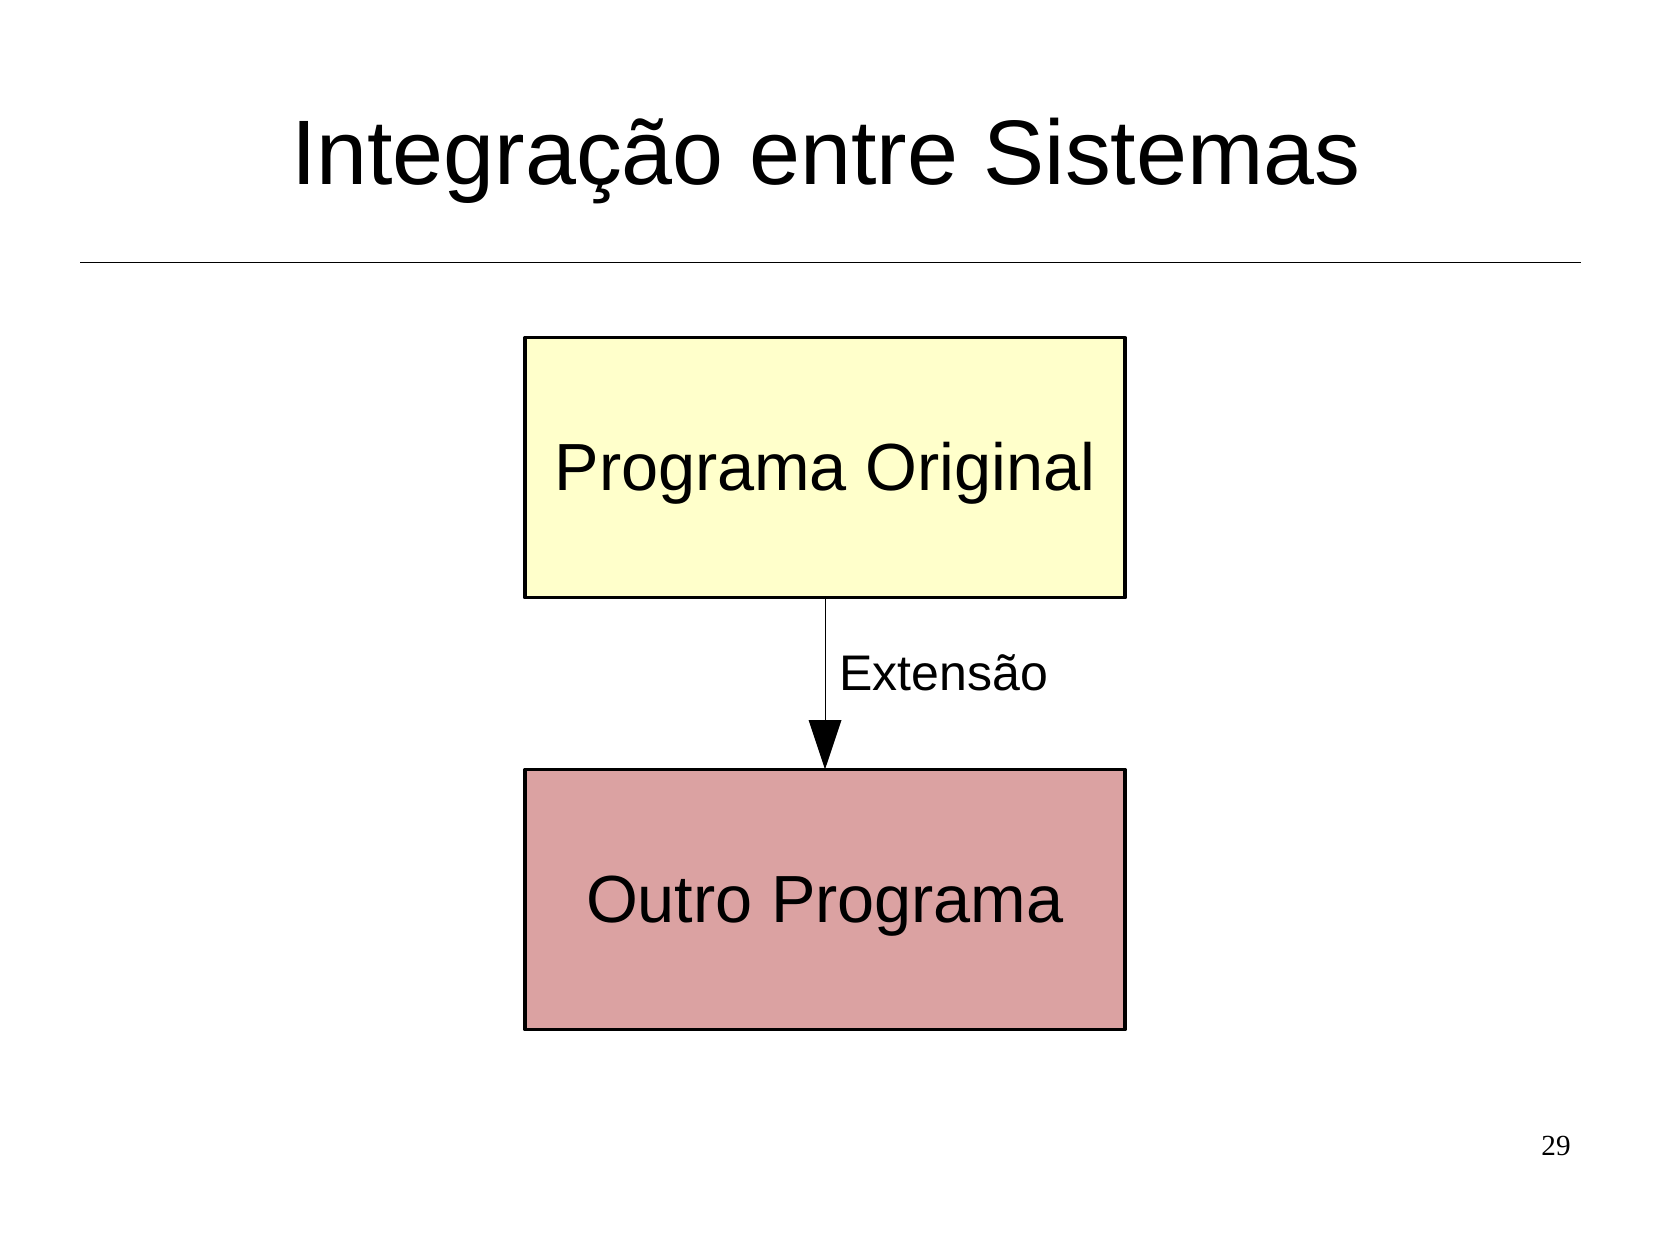

# Integração entre Sistemas
Programa Original
Extensão
Outro Programa
29